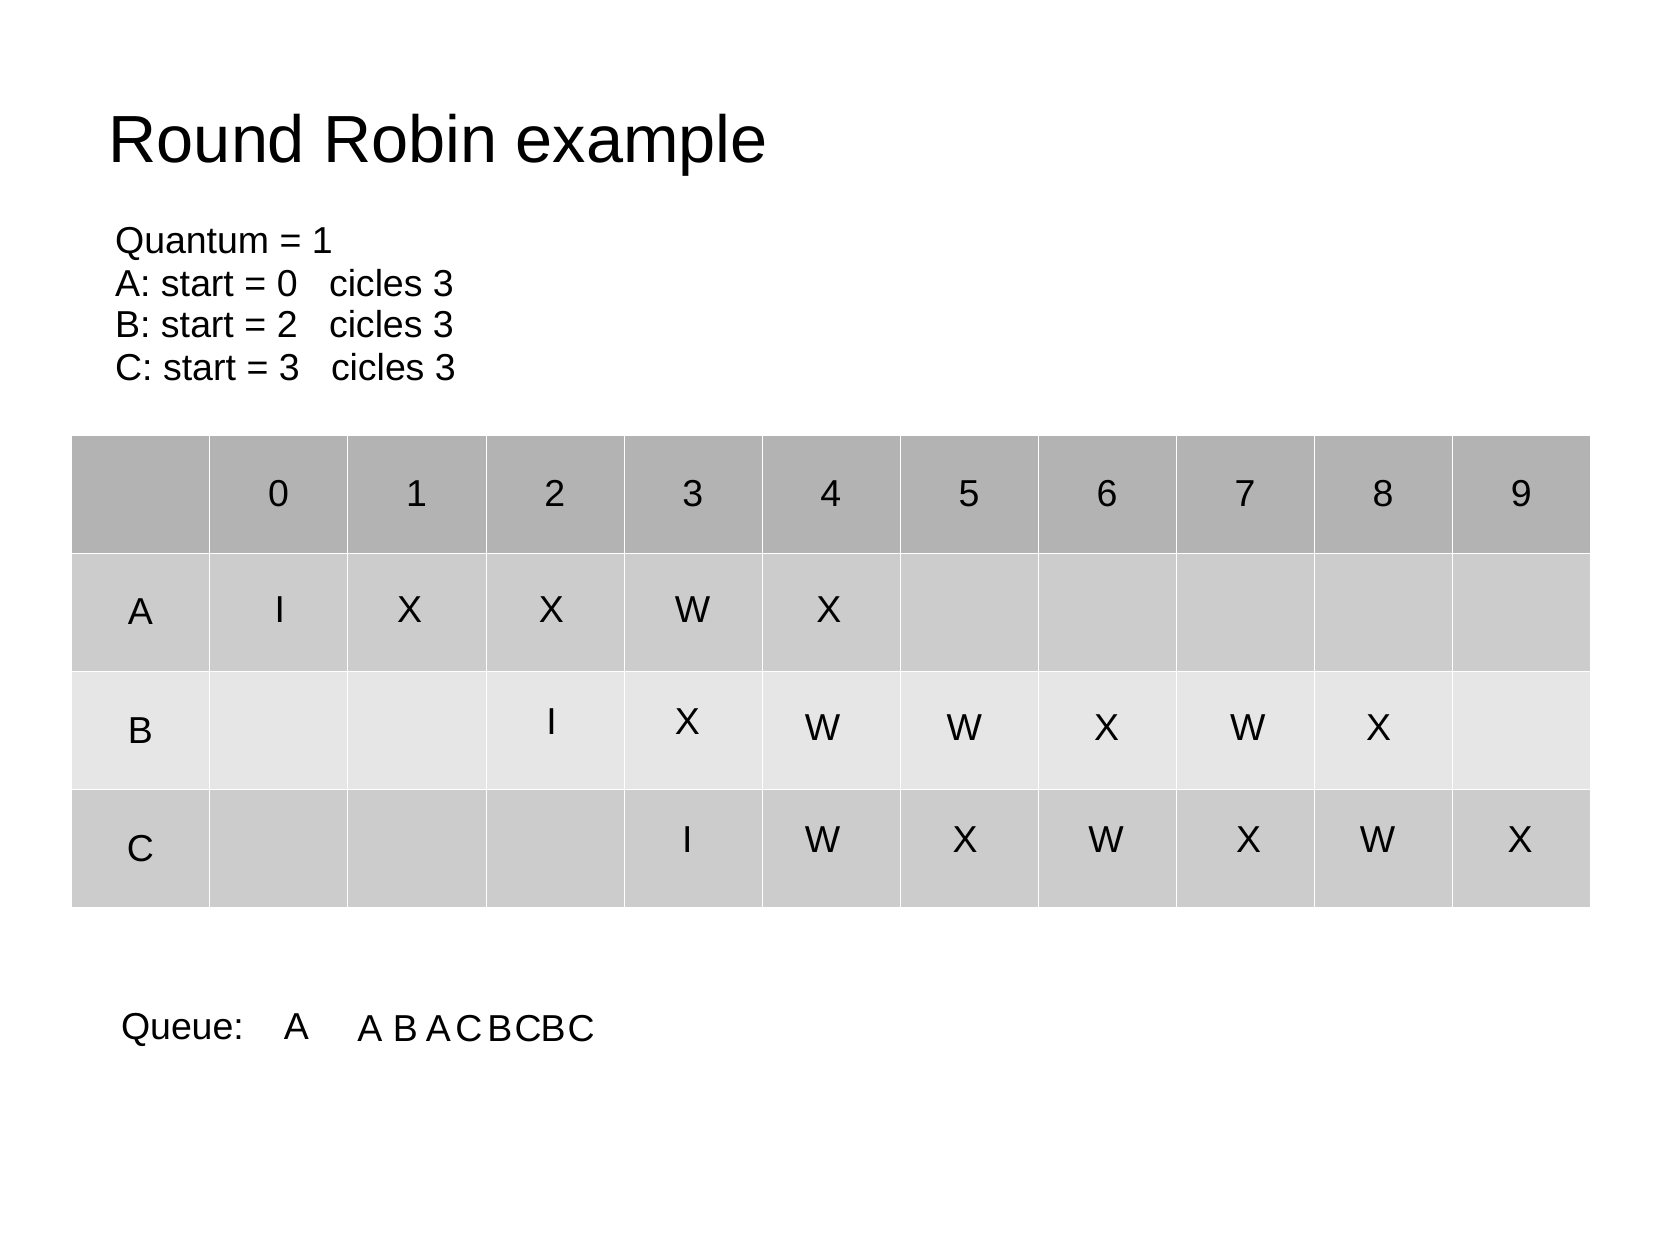

Round Robin example
Quantum = 1
A: start = 0 cicles 3
B: start = 2 cicles 3
C: start = 3 cicles 3
| | 0 | 1 | 2 | 3 | 4 | 5 | 6 | 7 | 8 | 9 |
| --- | --- | --- | --- | --- | --- | --- | --- | --- | --- | --- |
| A | | | | | | | | | | |
| B | | | | | | | | | | |
| C | | | | | | | | | | |
I
X
X
W
X
I
X
W
W
X
W
X
I
W
X
W
X
W
X
Queue:
A
A
B
B
B
A
C
C
C